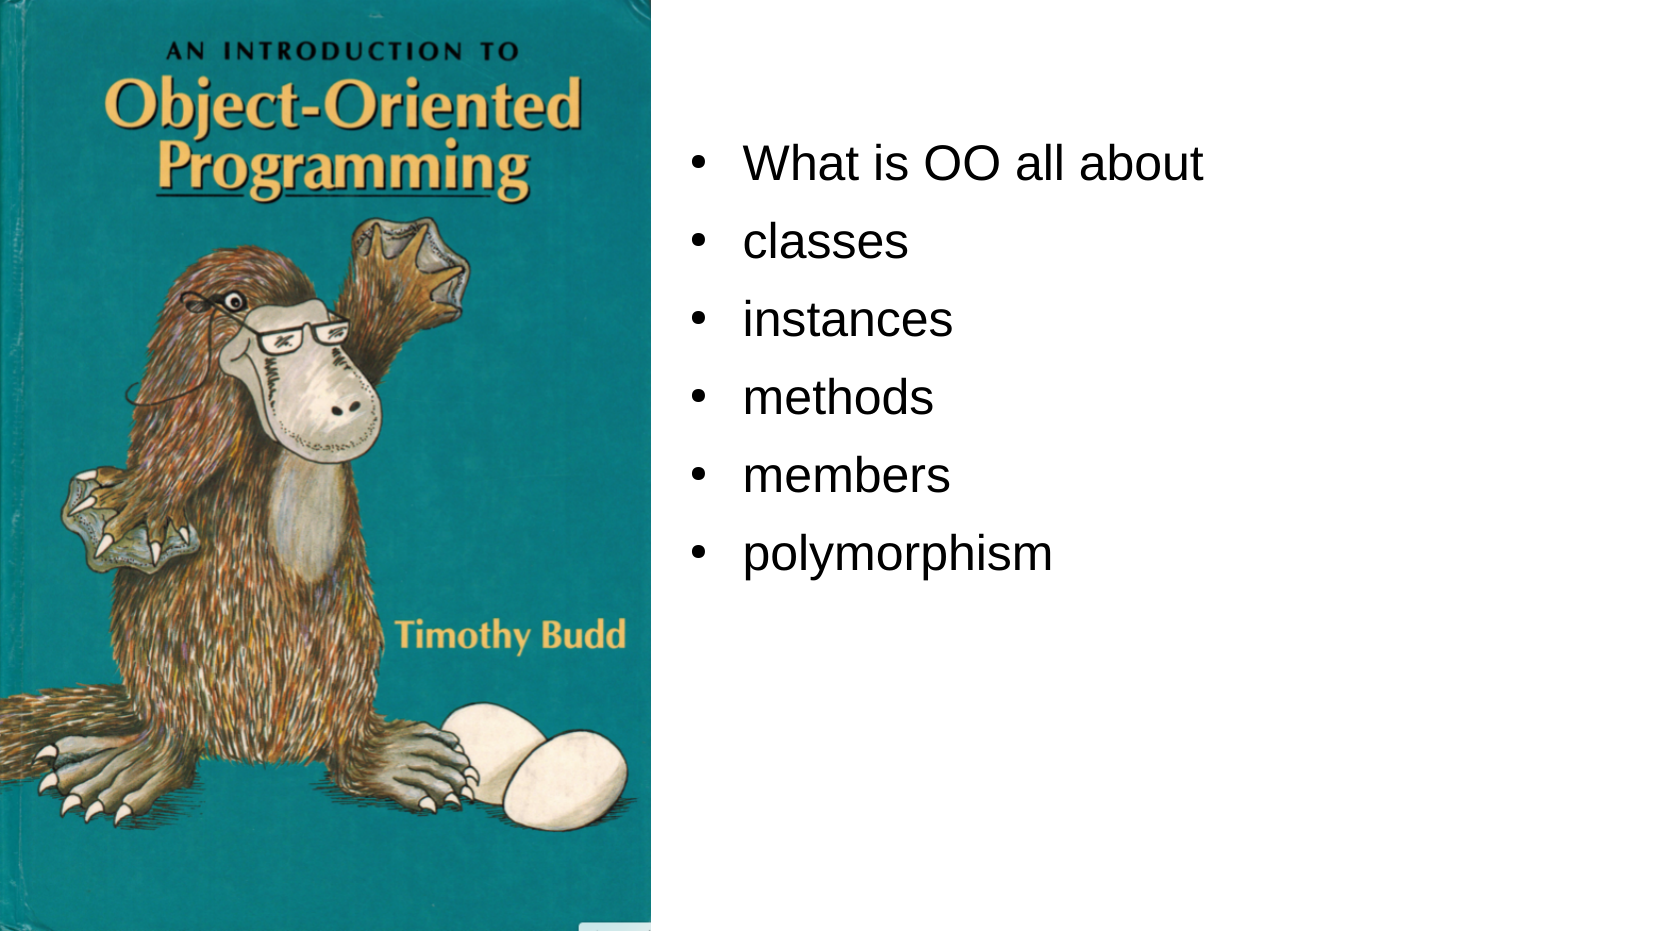

# What is OO all about
classes
instances
methods
members
polymorphism